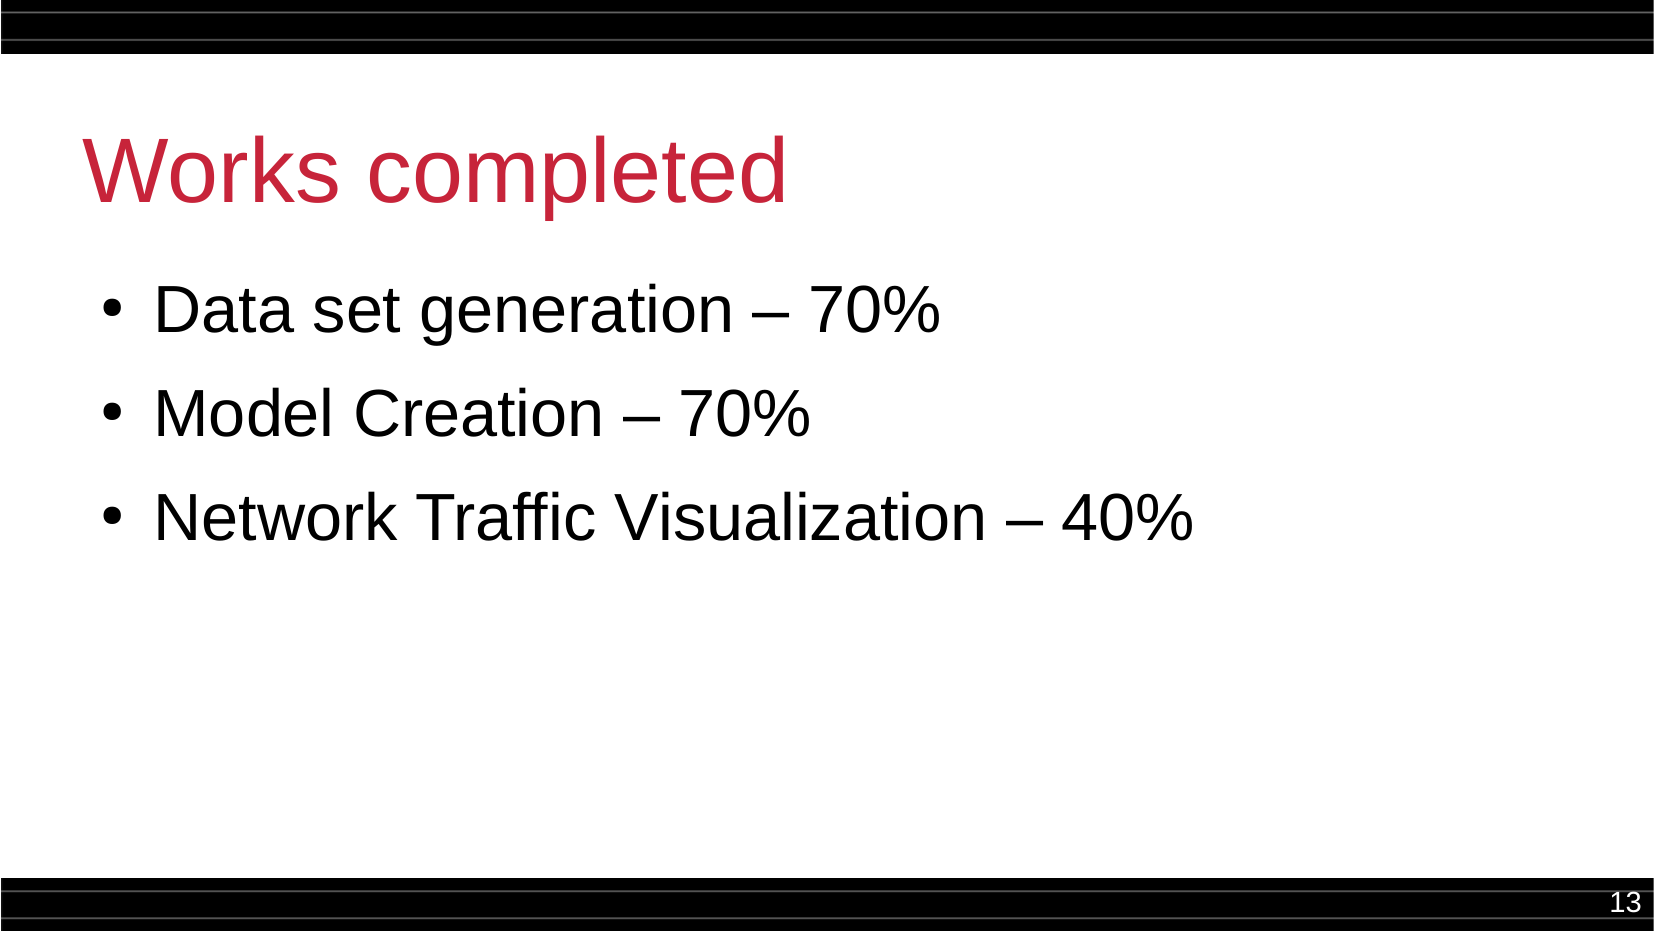

# Works completed
Data set generation – 70%
Model Creation – 70%
Network Traffic Visualization – 40%